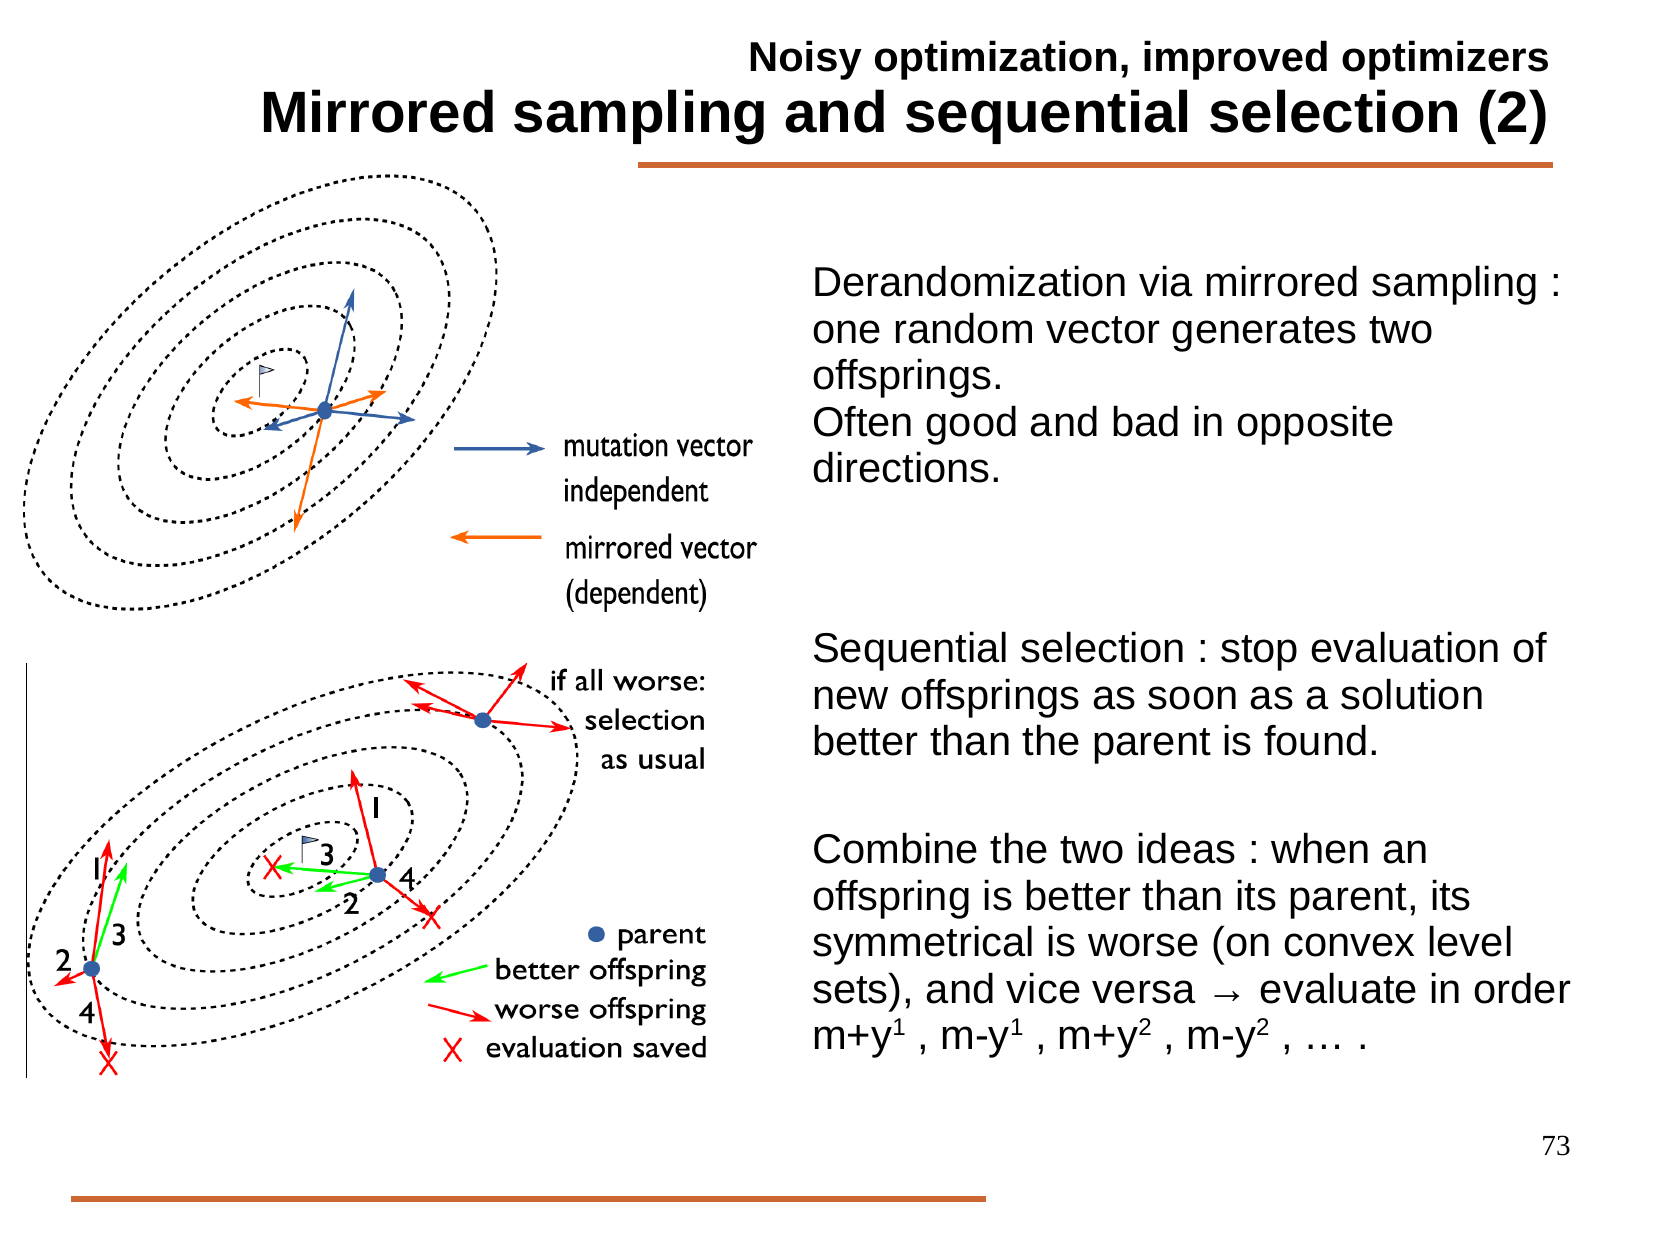

Noisy optimization, improved optimizers
Mirrored sampling and sequential selection (2)
Derandomization via mirrored sampling : one random vector generates two offsprings.
Often good and bad in opposite directions.
Sequential selection : stop evaluation of new offsprings as soon as a solution better than the parent is found.
Combine the two ideas : when an offspring is better than its parent, its symmetrical is worse (on convex level sets), and vice versa → evaluate in order m+y1 , m-y1 , m+y2 , m-y2 , … .
73